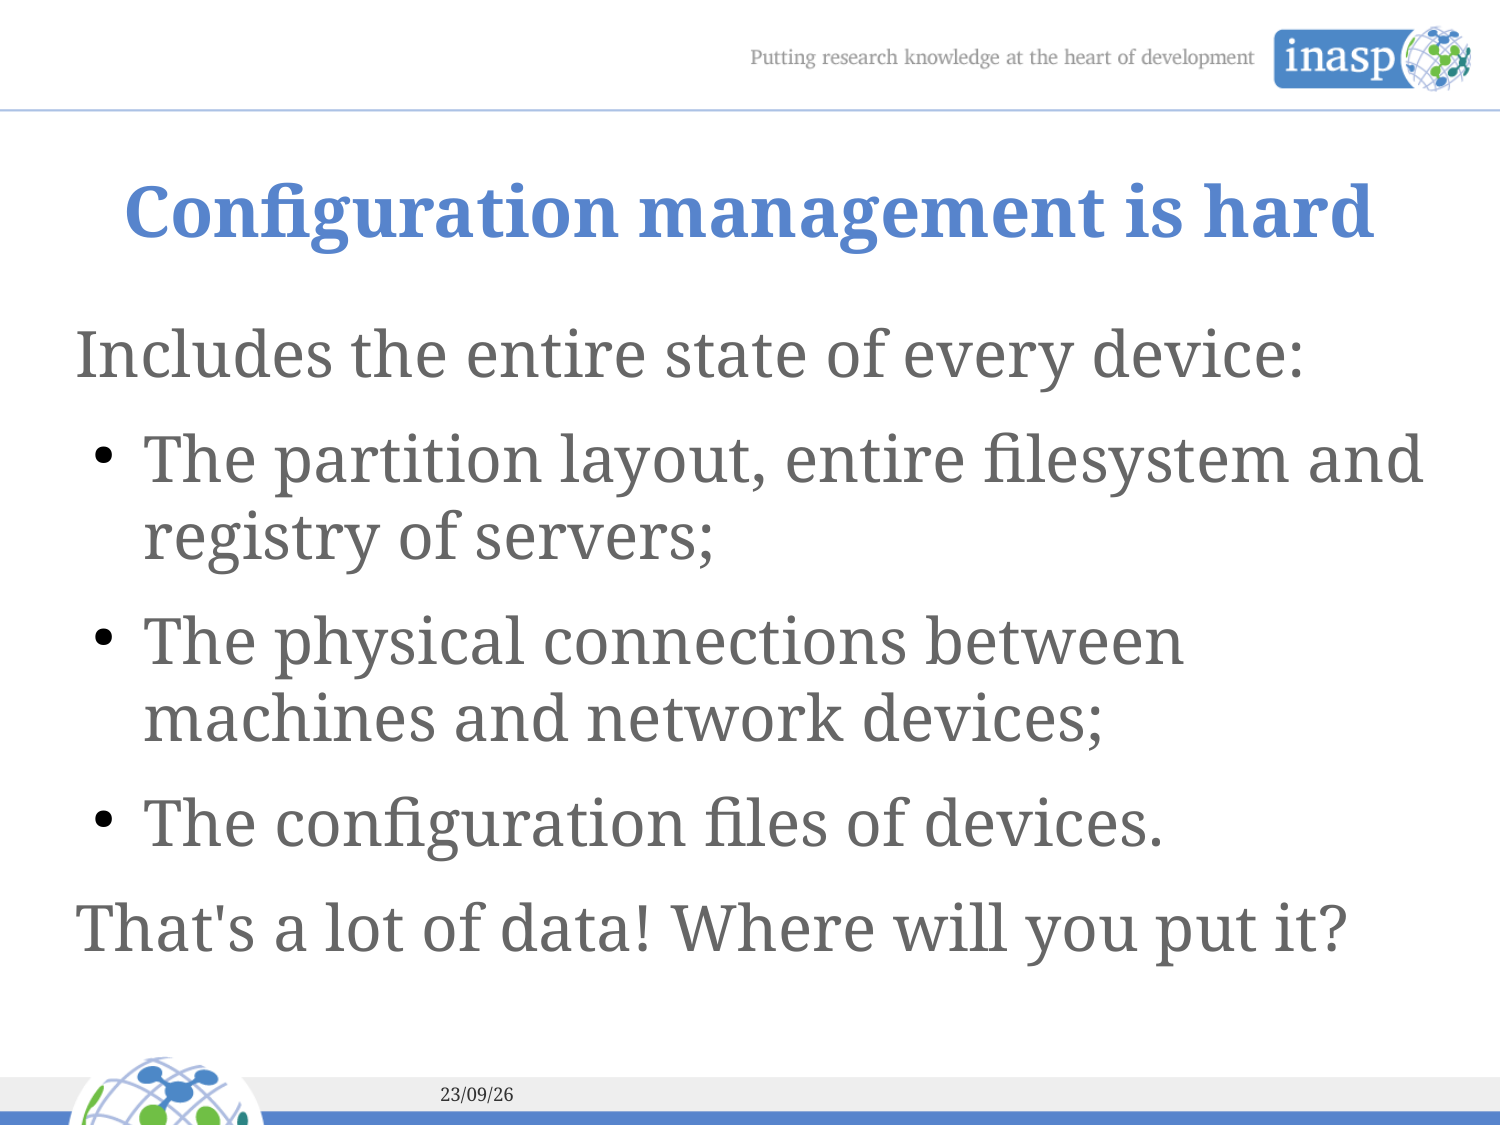

# Configuration management is hard
Includes the entire state of every device:
The partition layout, entire filesystem and registry of servers;
The physical connections between machines and network devices;
The configuration files of devices.
That's a lot of data! Where will you put it?